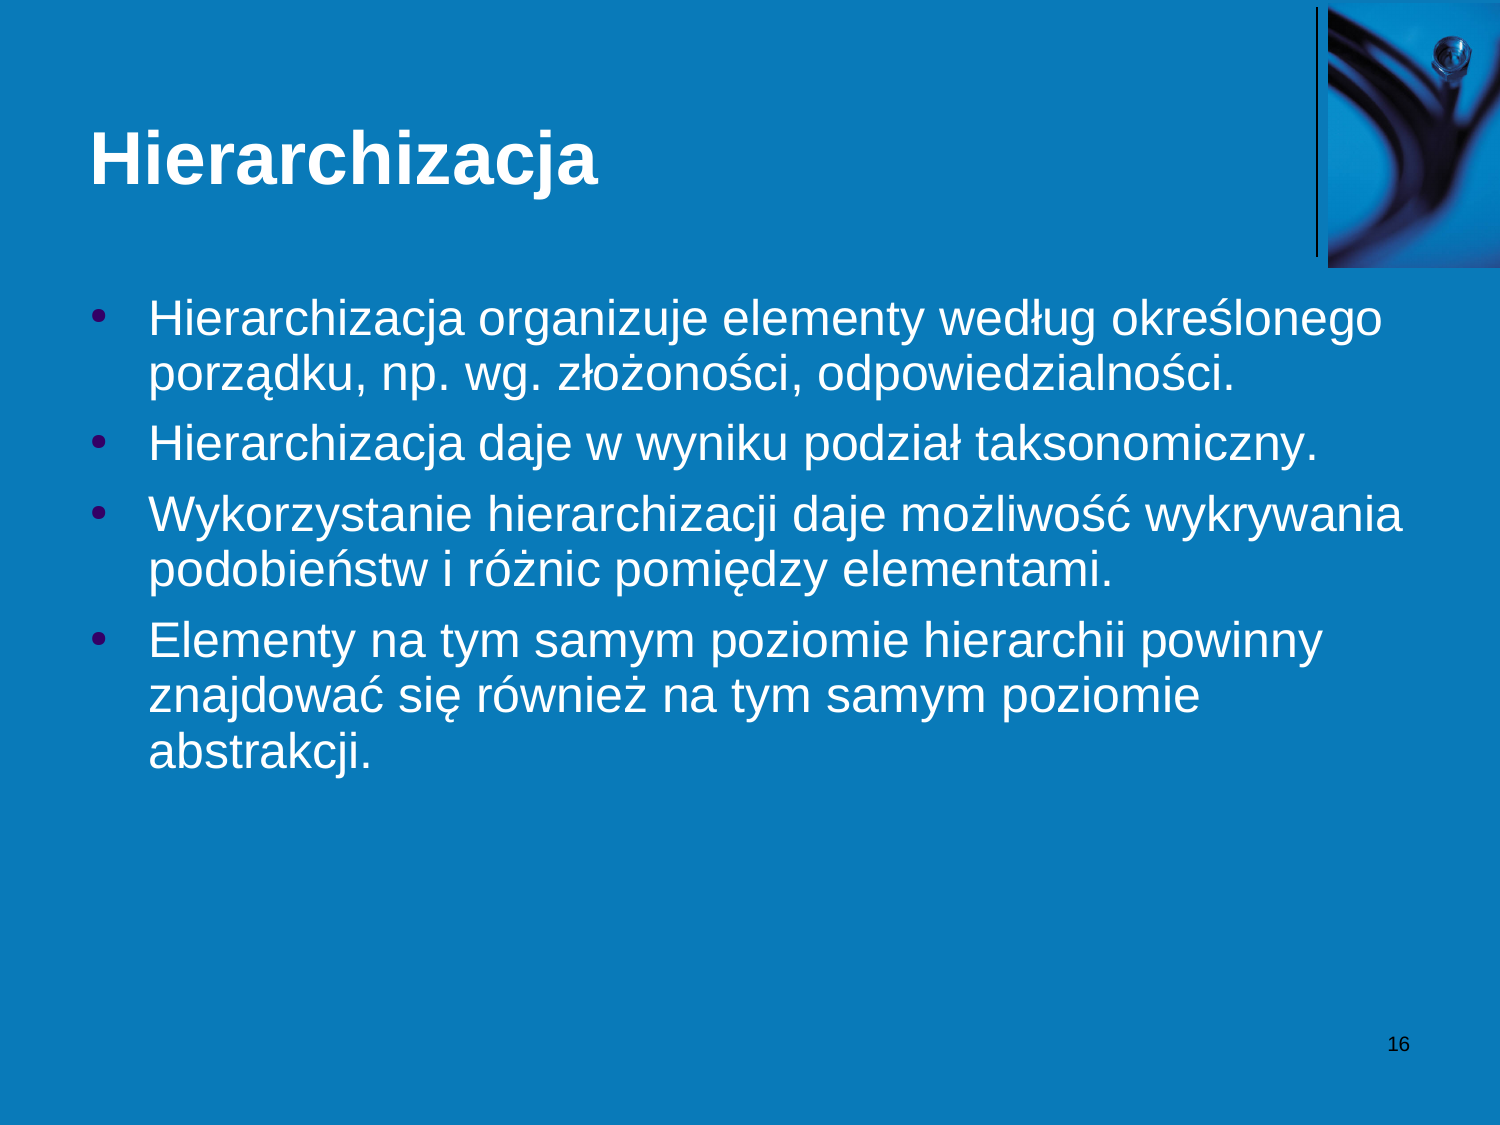

# Hierarchizacja
Hierarchizacja organizuje elementy według określonego porządku, np. wg. złożoności, odpowiedzialności.
Hierarchizacja daje w wyniku podział taksonomiczny.
Wykorzystanie hierarchizacji daje możliwość wykrywania podobieństw i różnic pomiędzy elementami.
Elementy na tym samym poziomie hierarchii powinny znajdować się również na tym samym poziomie abstrakcji.
16